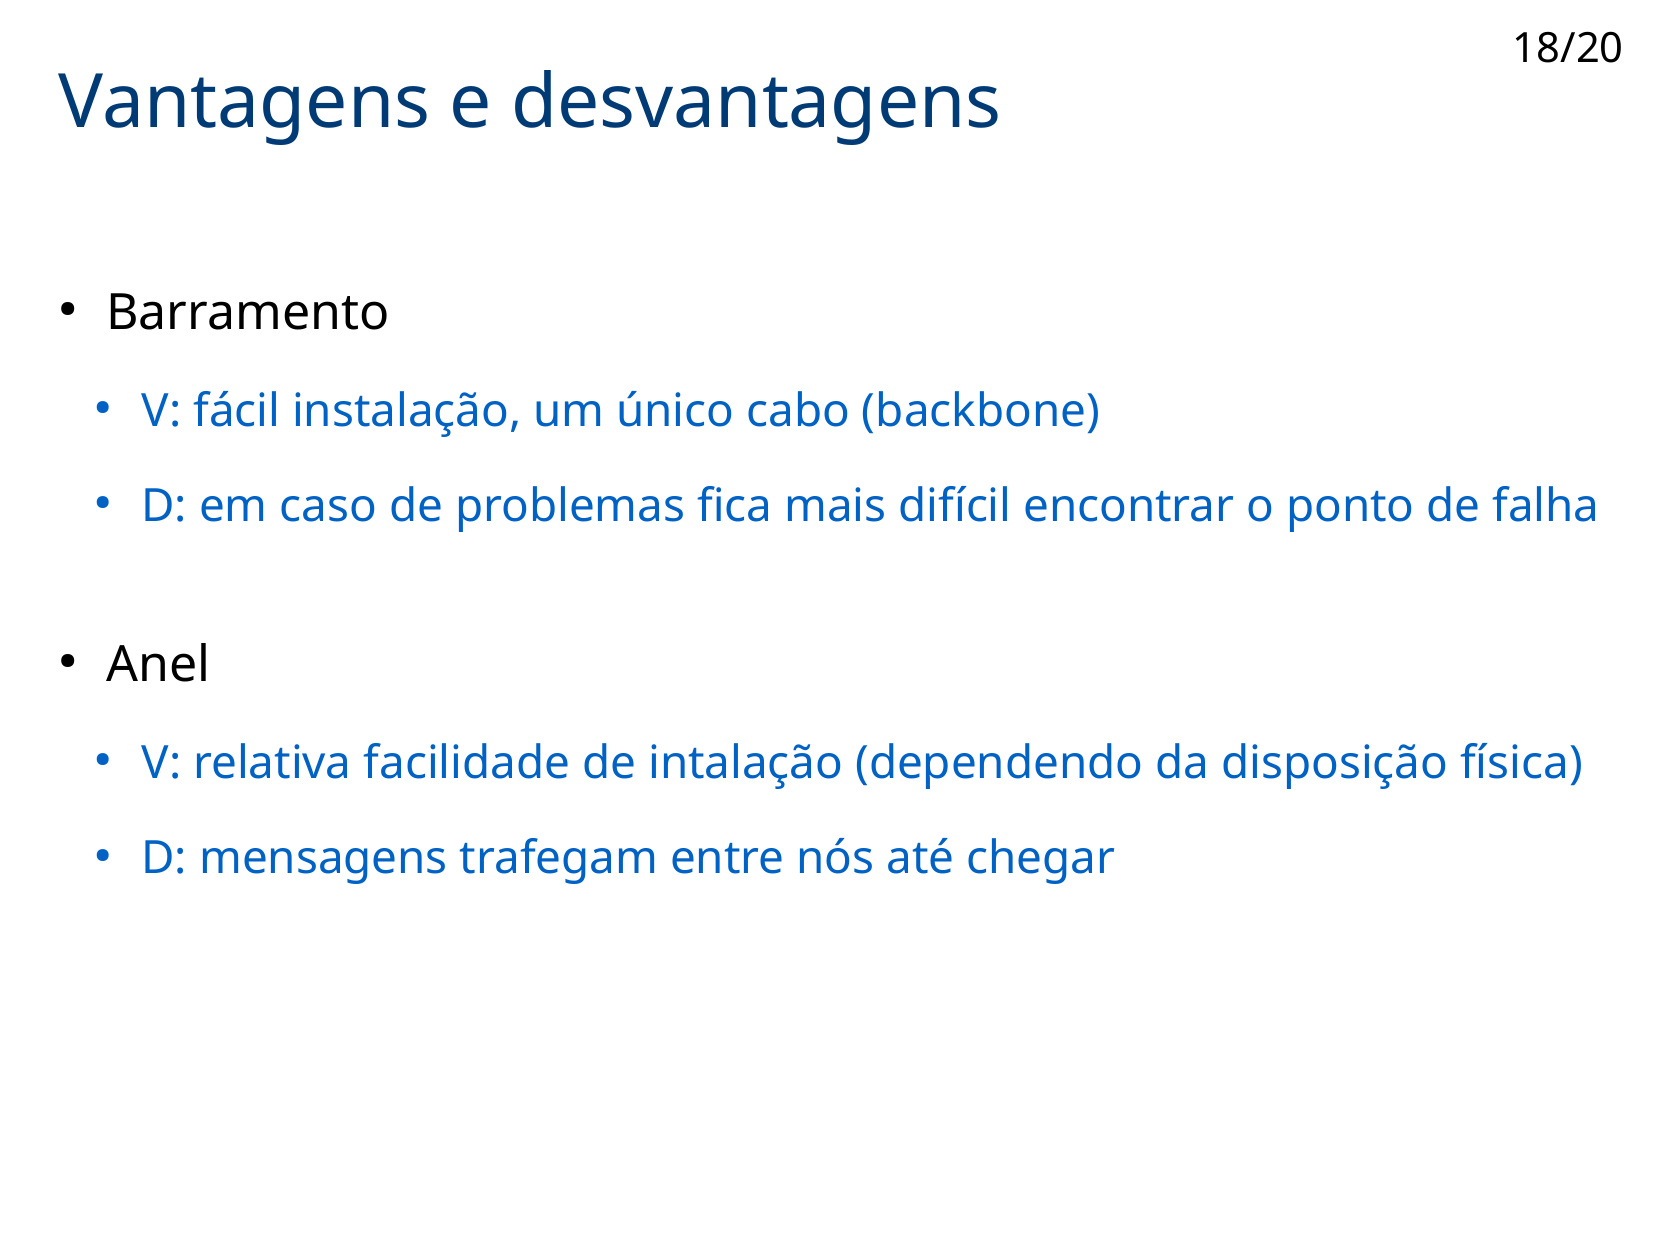

18
# Vantagens e desvantagens
Barramento
V: fácil instalação, um único cabo (backbone)
D: em caso de problemas fica mais difícil encontrar o ponto de falha
Anel
V: relativa facilidade de intalação (dependendo da disposição física)
D: mensagens trafegam entre nós até chegar